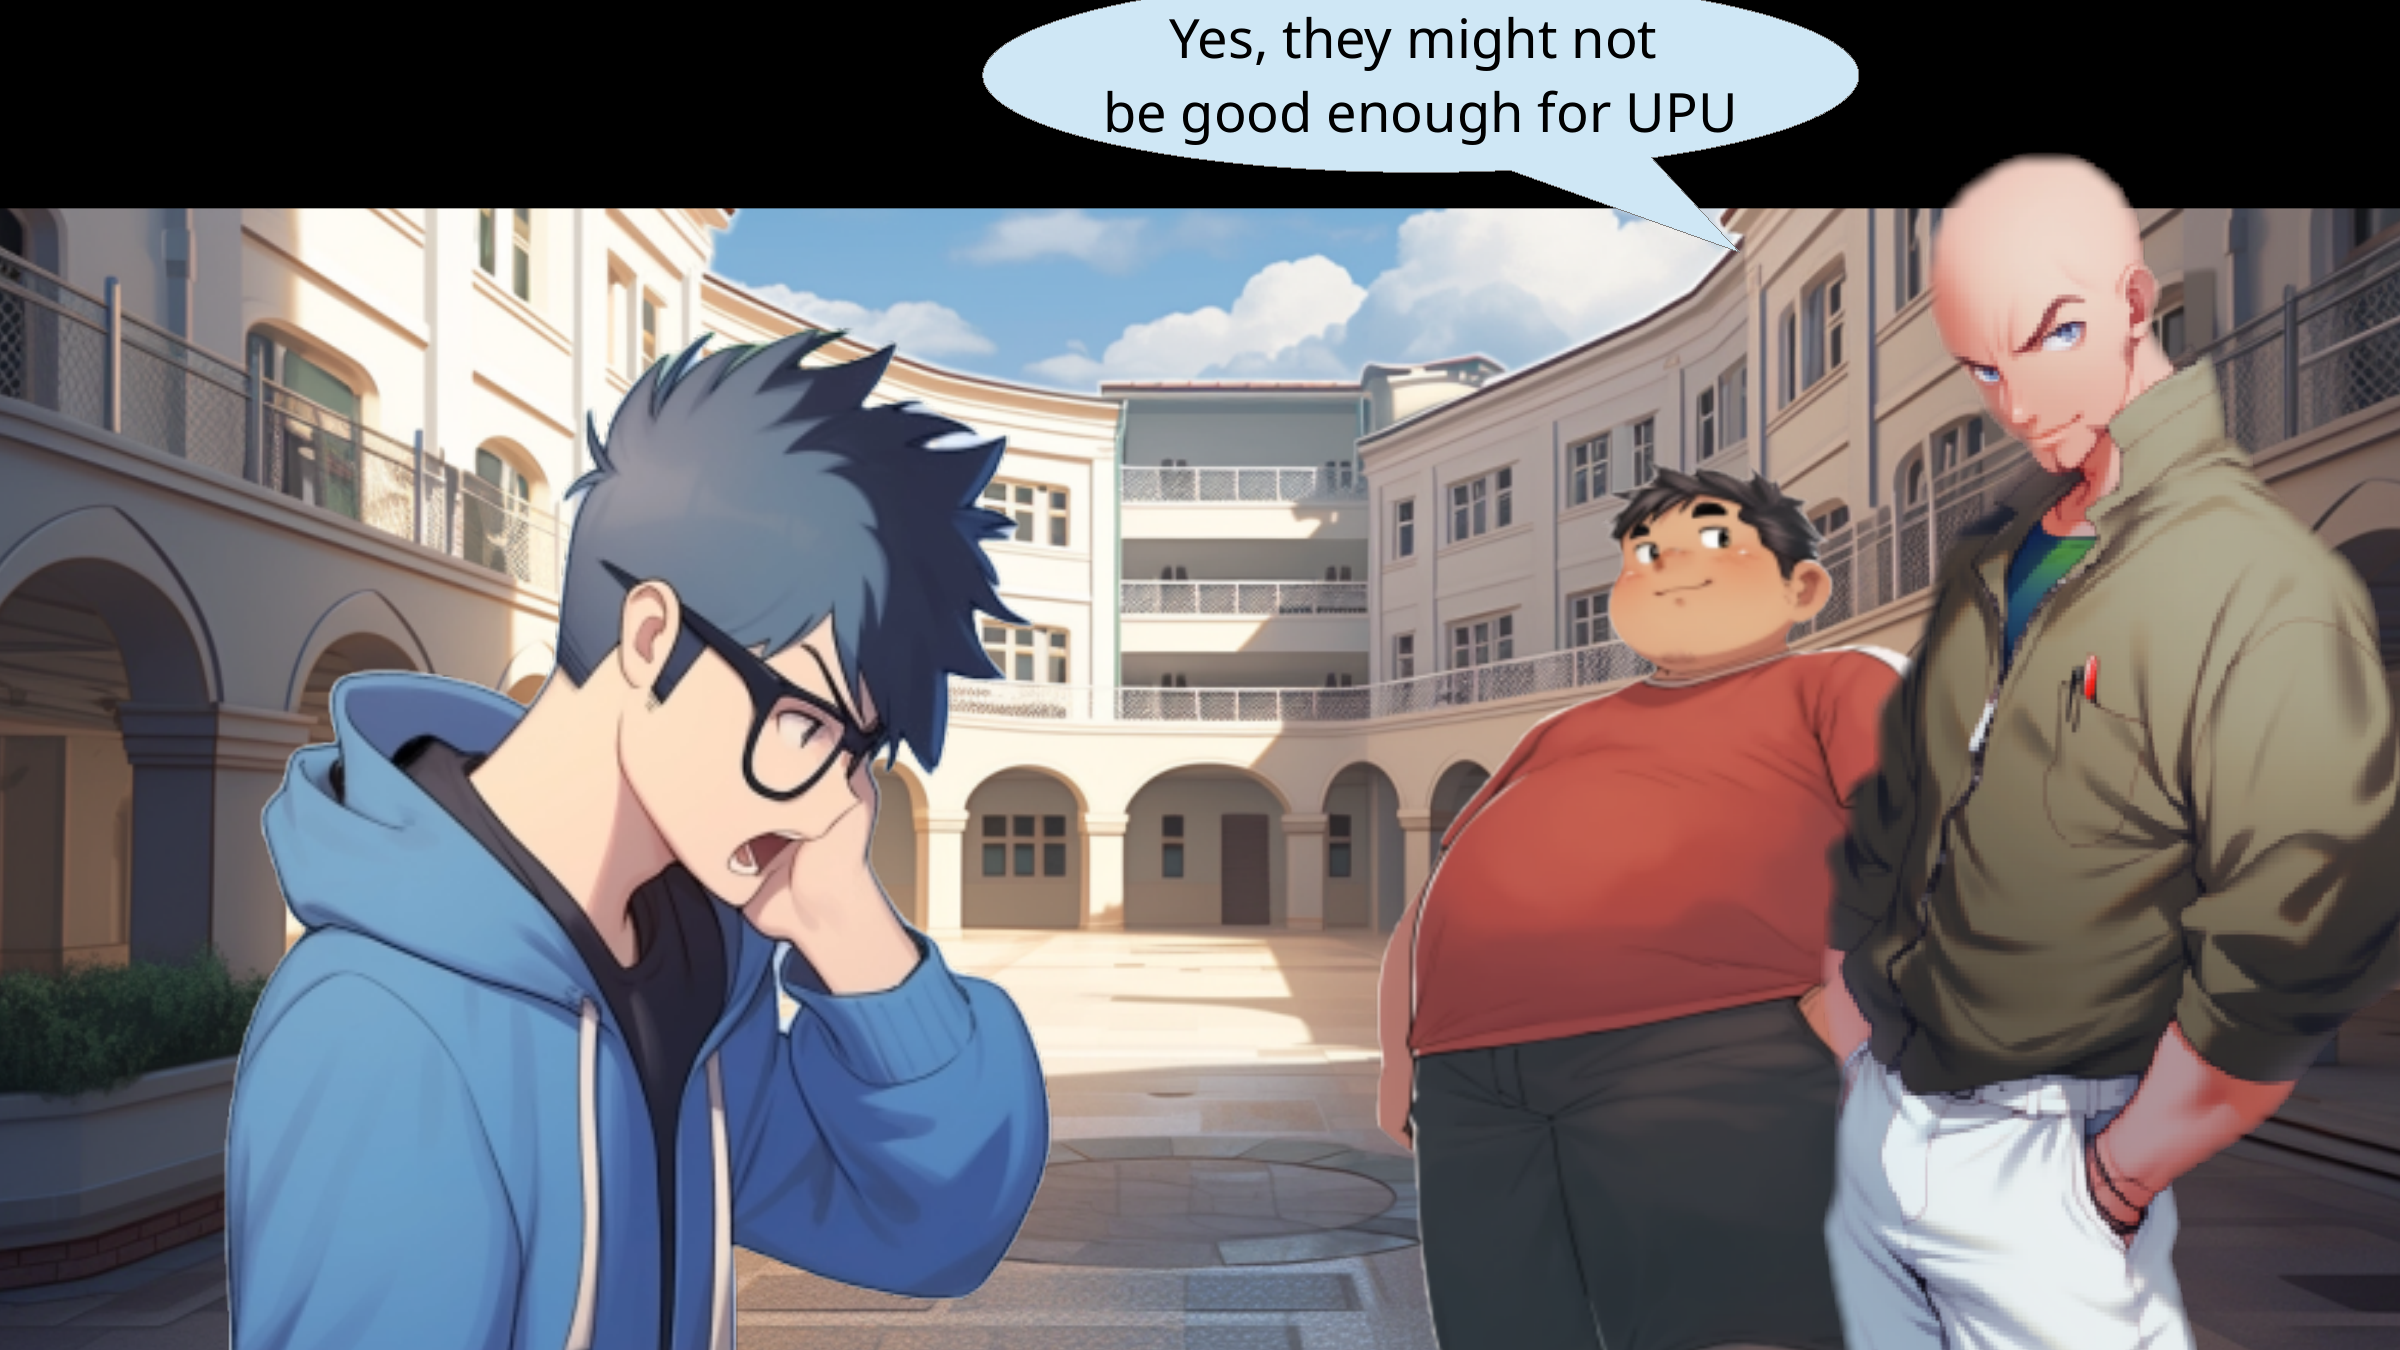

Yes, they might not
 be good enough for UPU